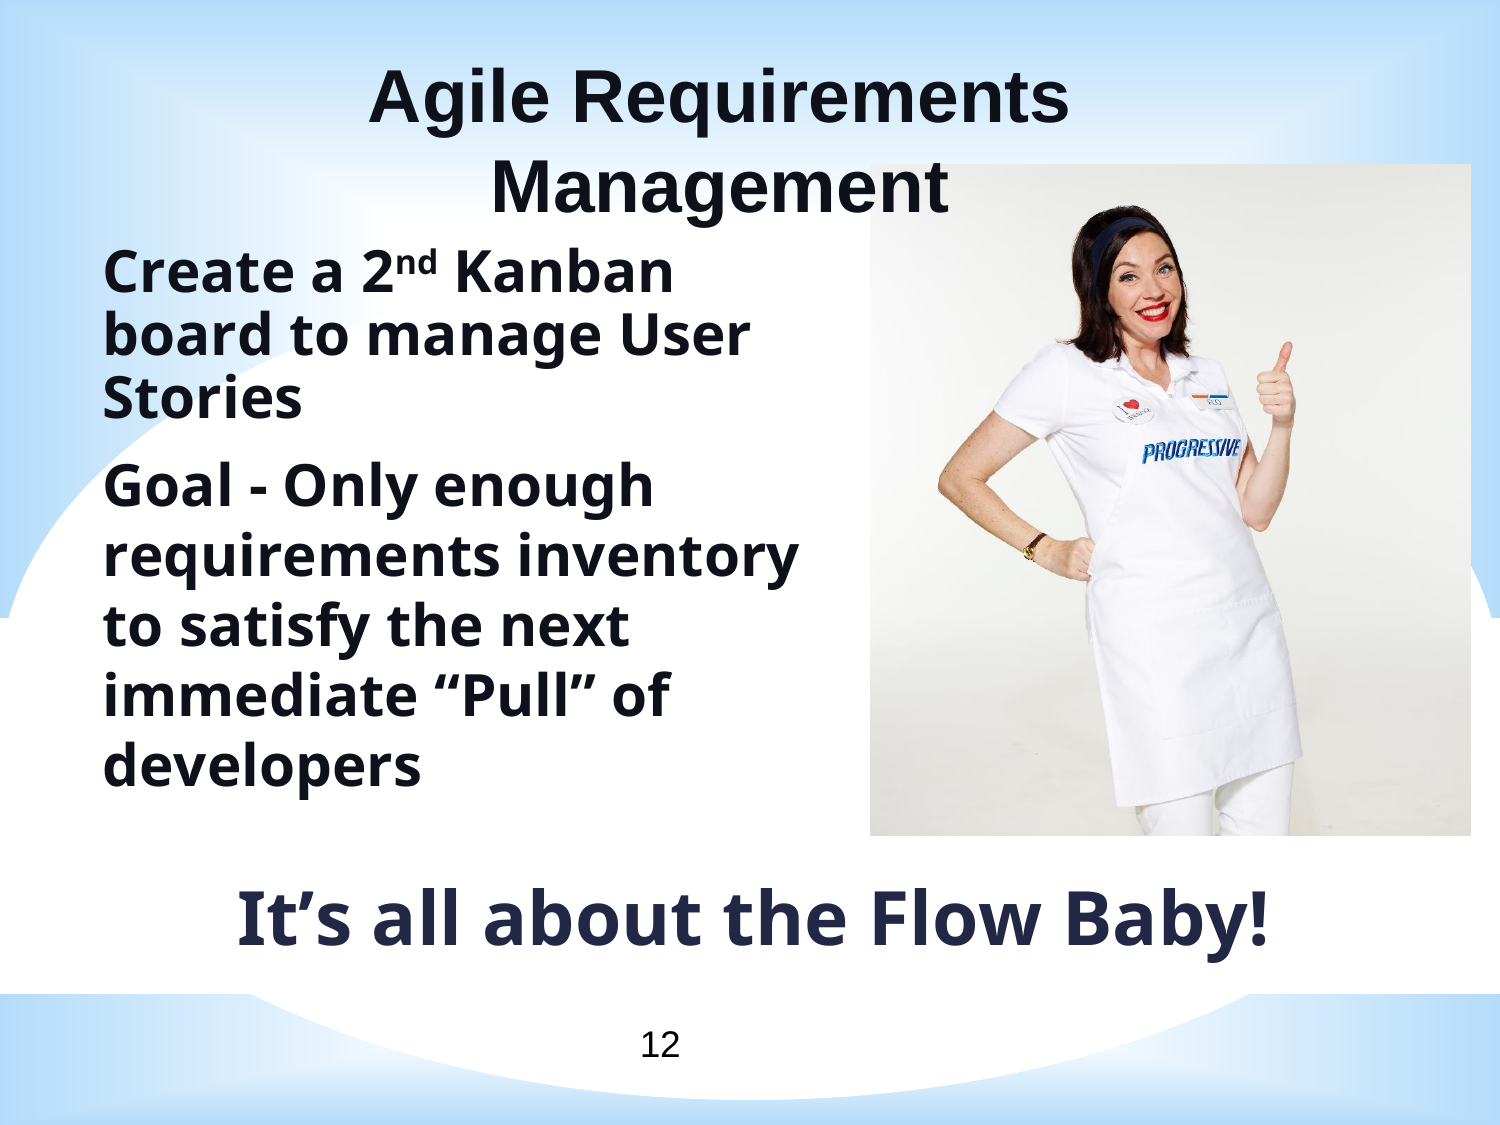

Agile Requirements Management
Create a 2nd Kanban board to manage User Stories
Goal - Only enough requirements inventory to satisfy the next immediate “Pull” of developers
# It’s all about the Flow Baby!